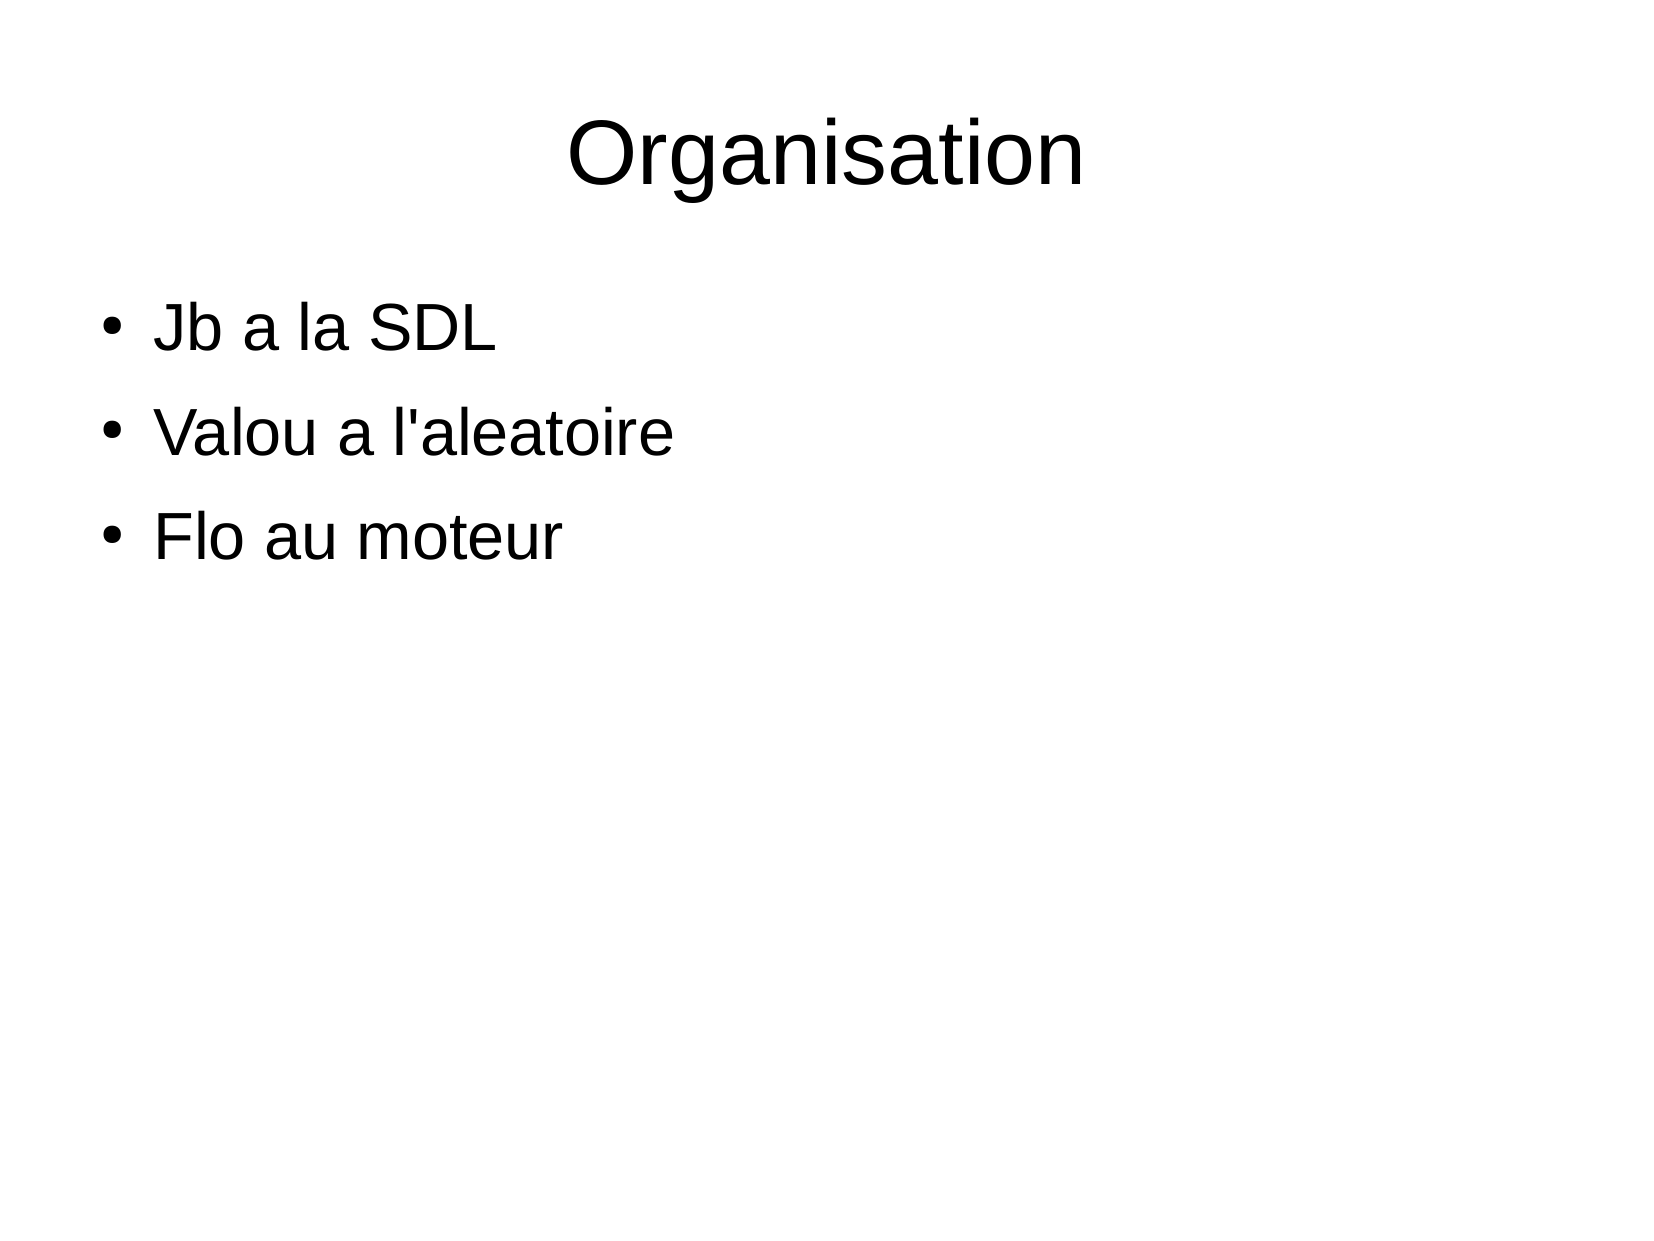

# Organisation
Jb a la SDL
Valou a l'aleatoire
Flo au moteur